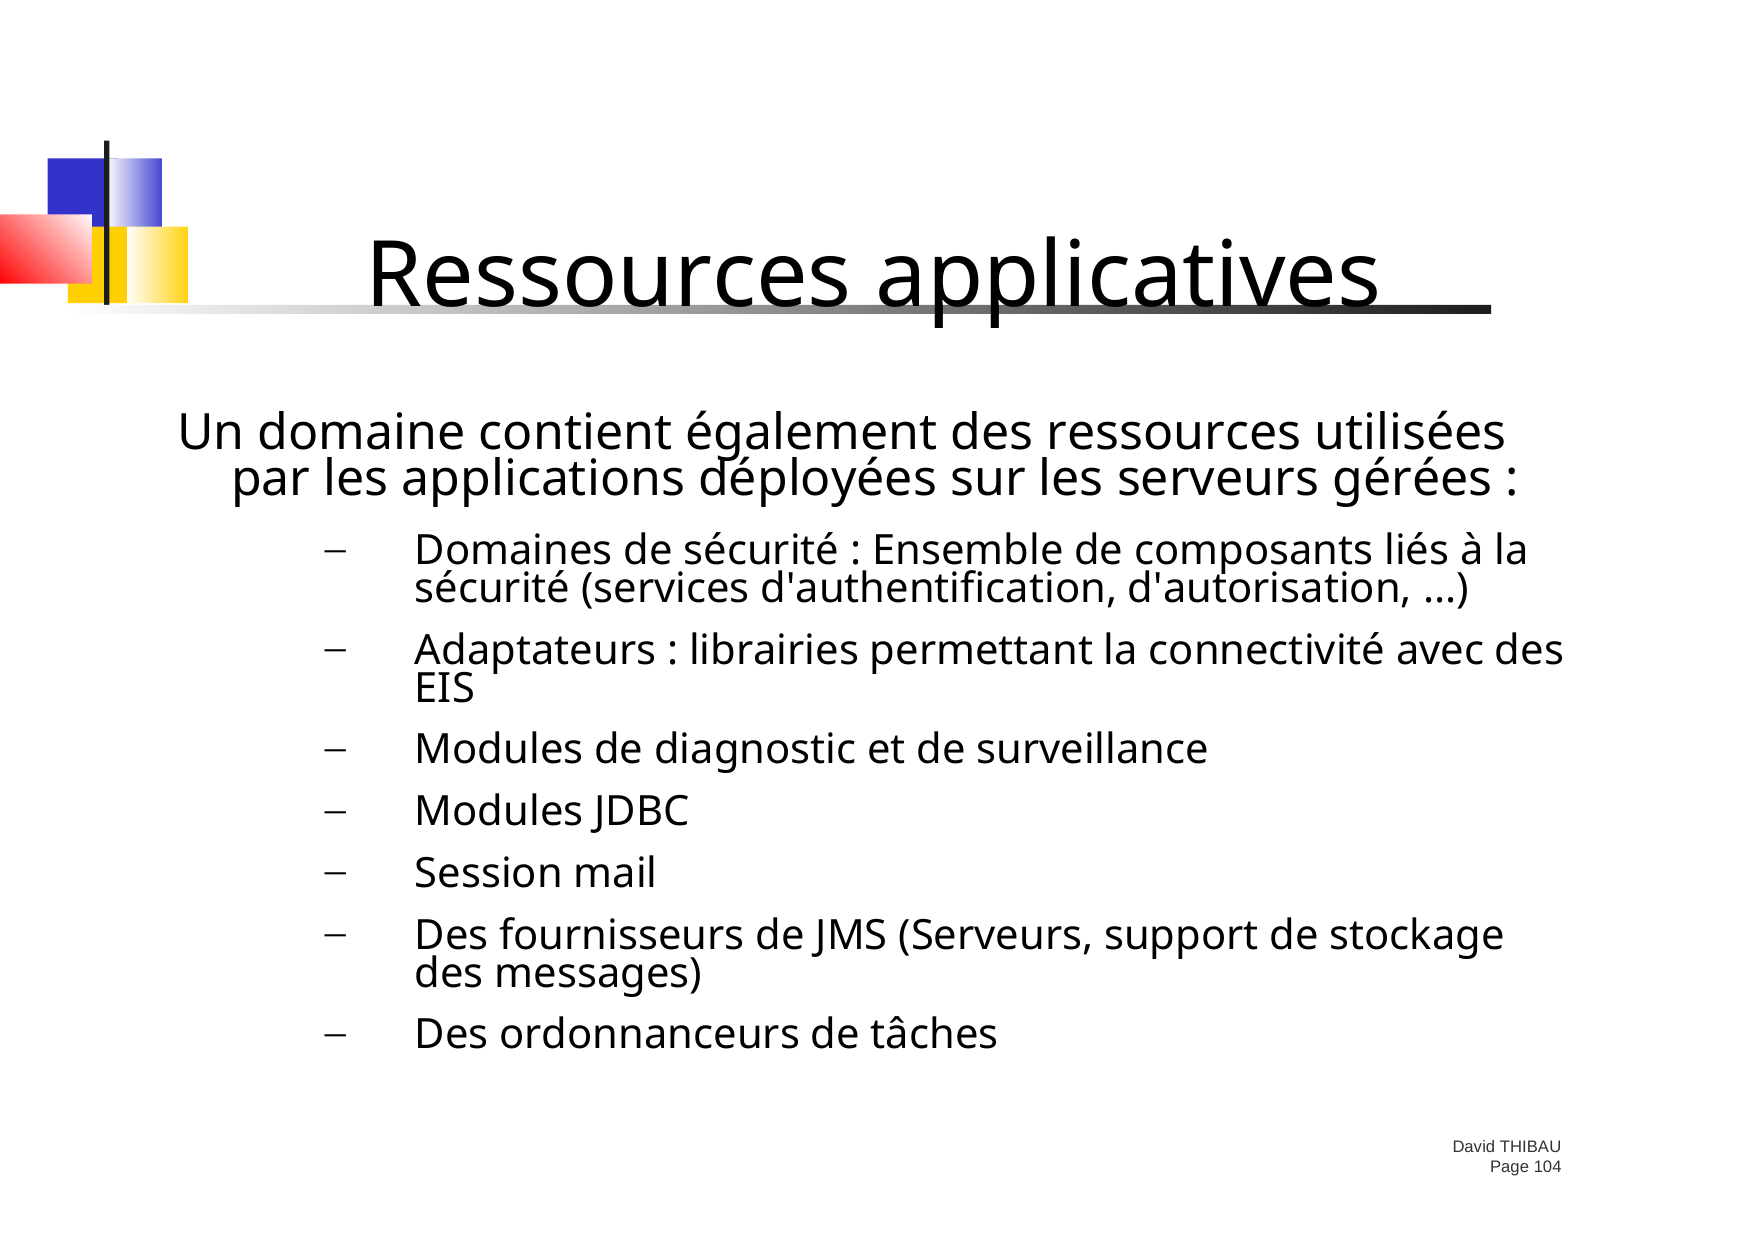

# Ressources applicatives
Un domaine contient également des ressources utilisées par les applications déployées sur les serveurs gérées :
Domaines de sécurité : Ensemble de composants liés à la sécurité (services d'authentification, d'autorisation, ...)
Adaptateurs : librairies permettant la connectivité avec des EIS
Modules de diagnostic et de surveillance
Modules JDBC
Session mail
Des fournisseurs de JMS (Serveurs, support de stockage des messages)
Des ordonnanceurs de tâches